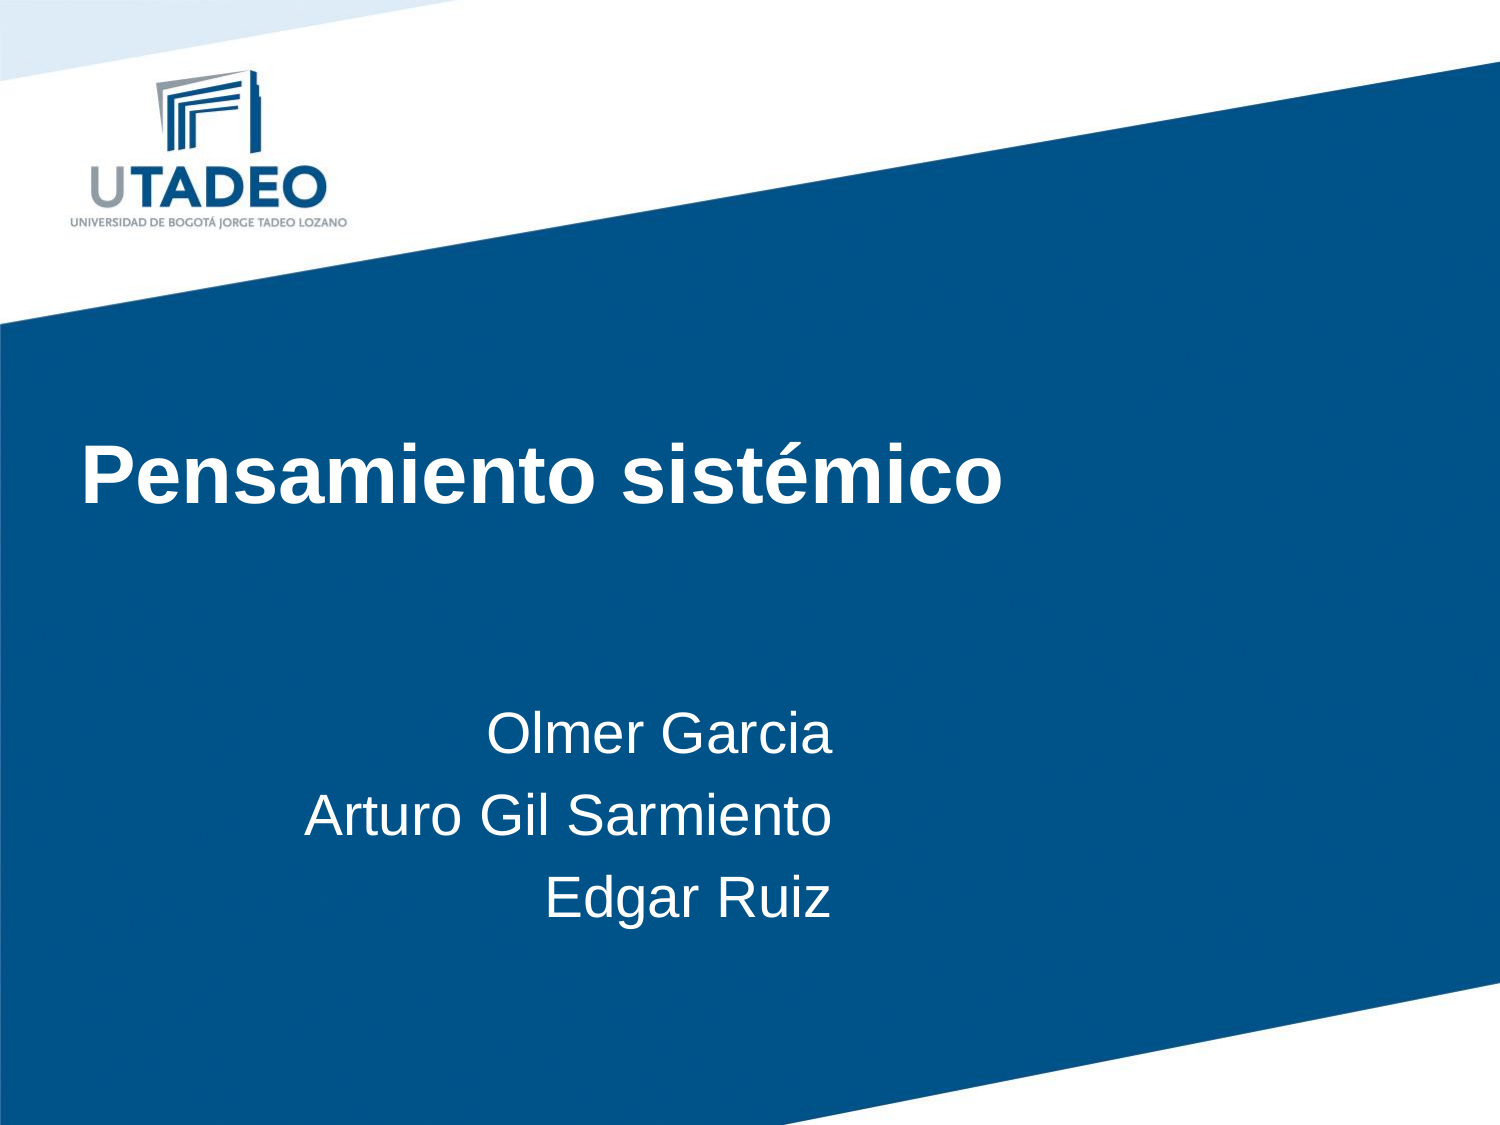

# Pensamiento sistémico
Olmer Garcia
Arturo Gil Sarmiento
Edgar Ruiz